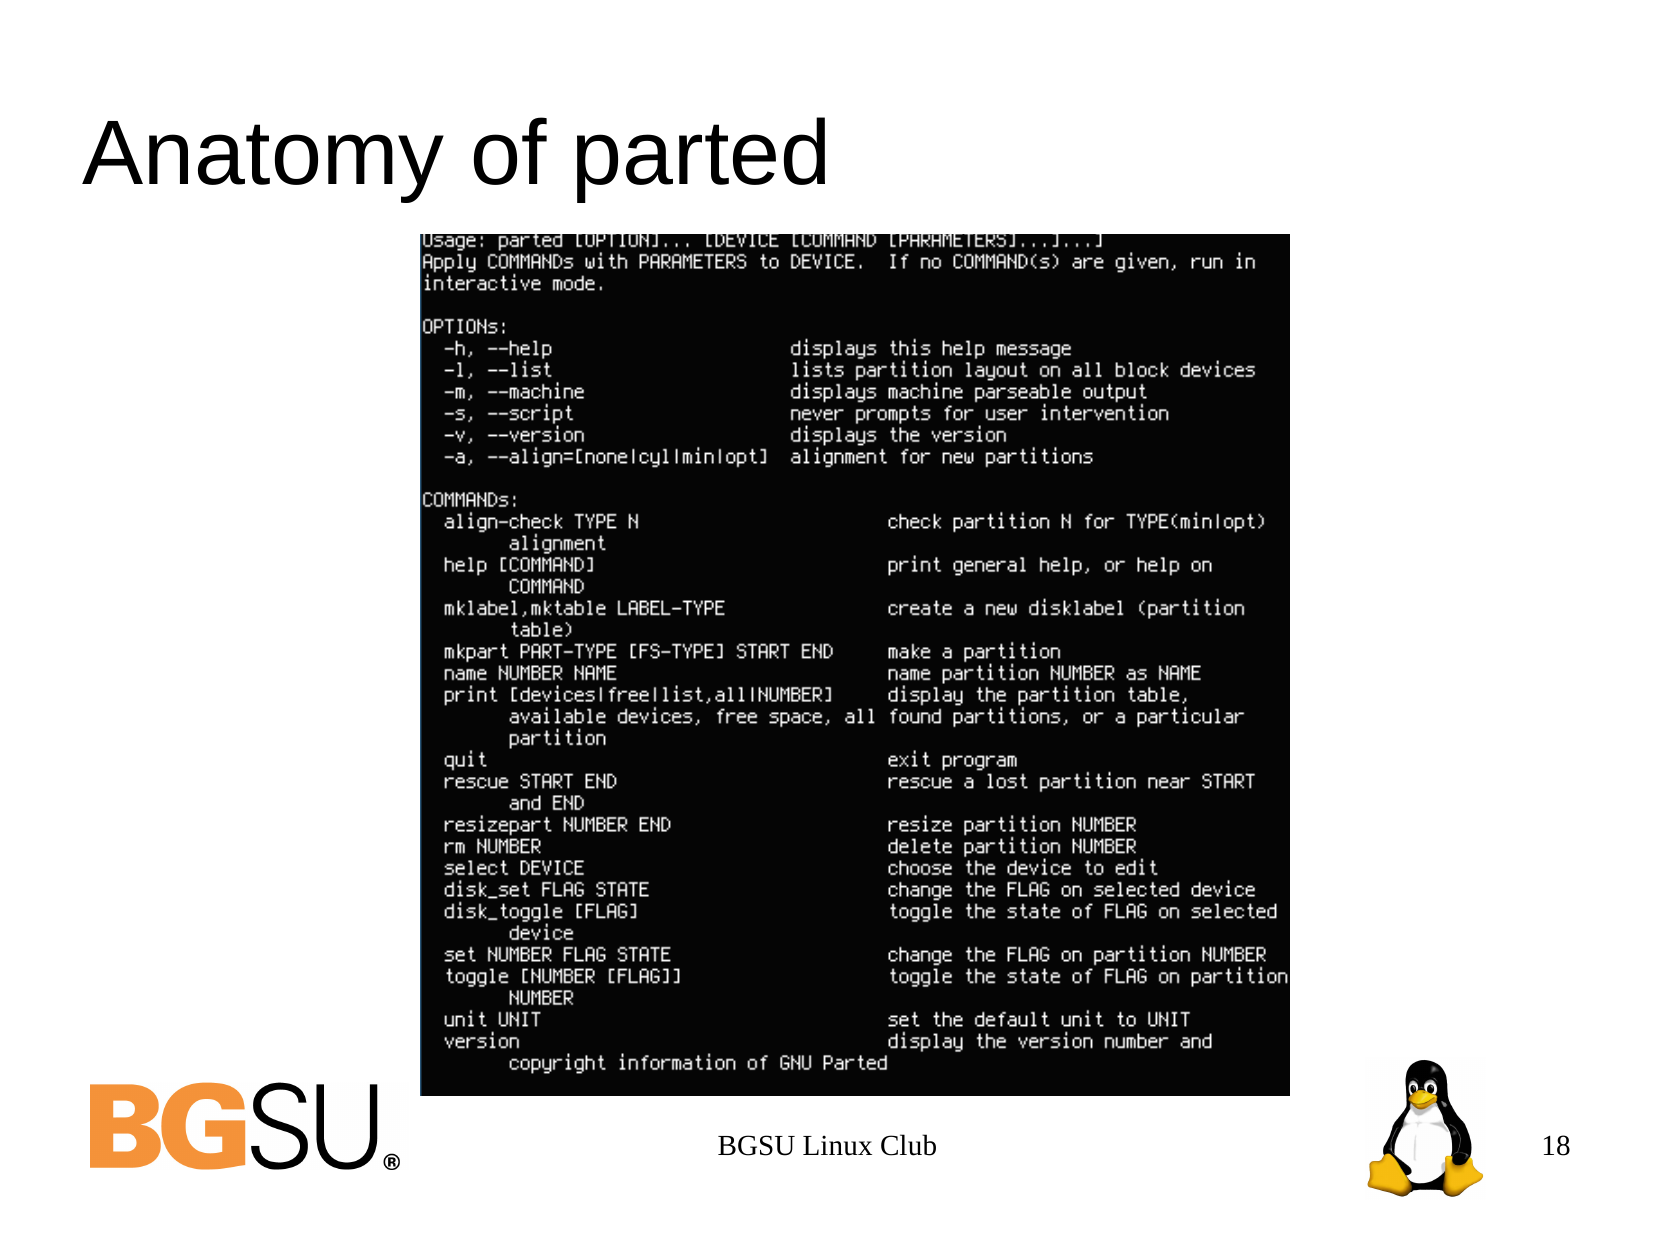

# Anatomy of parted
BGSU Linux Club
18